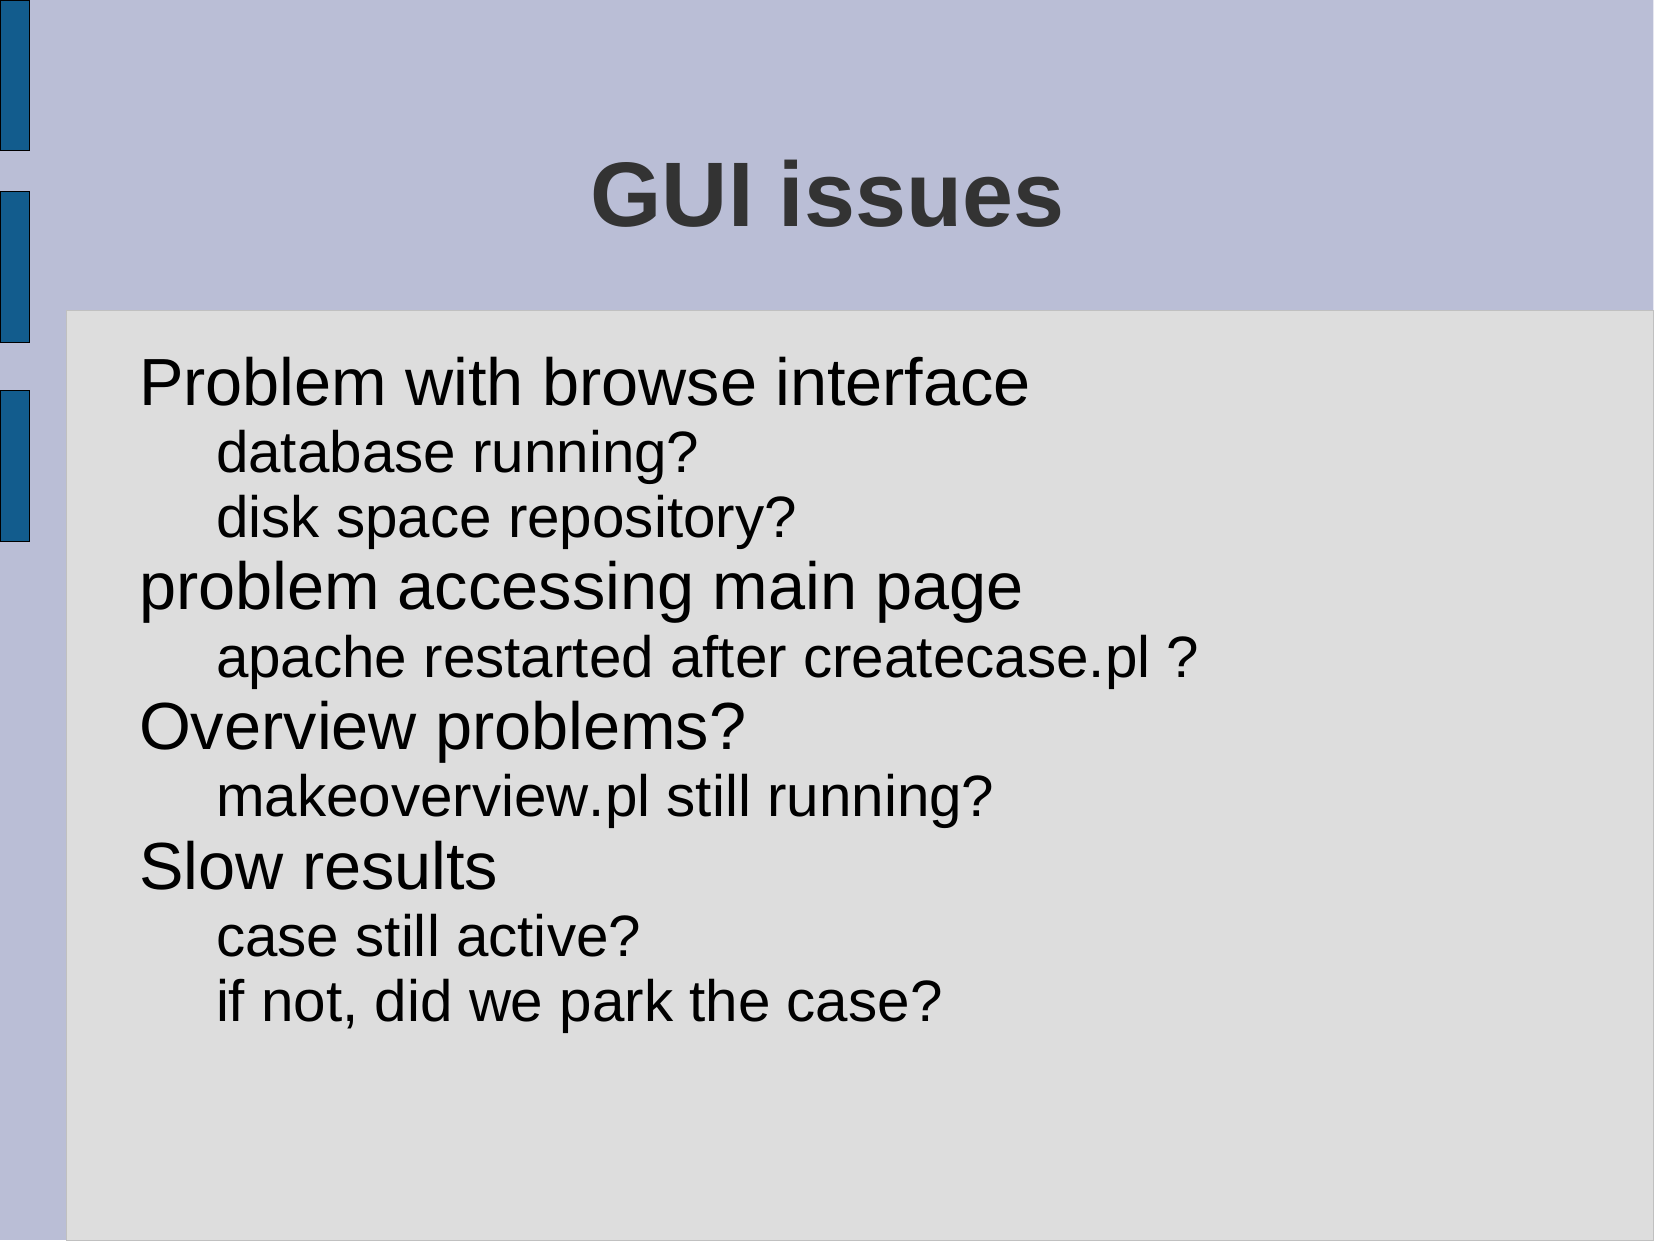

# GUI issues
Problem with browse interface
database running?
disk space repository?
problem accessing main page
apache restarted after createcase.pl ?
Overview problems?
makeoverview.pl still running?
Slow results
case still active?
if not, did we park the case?